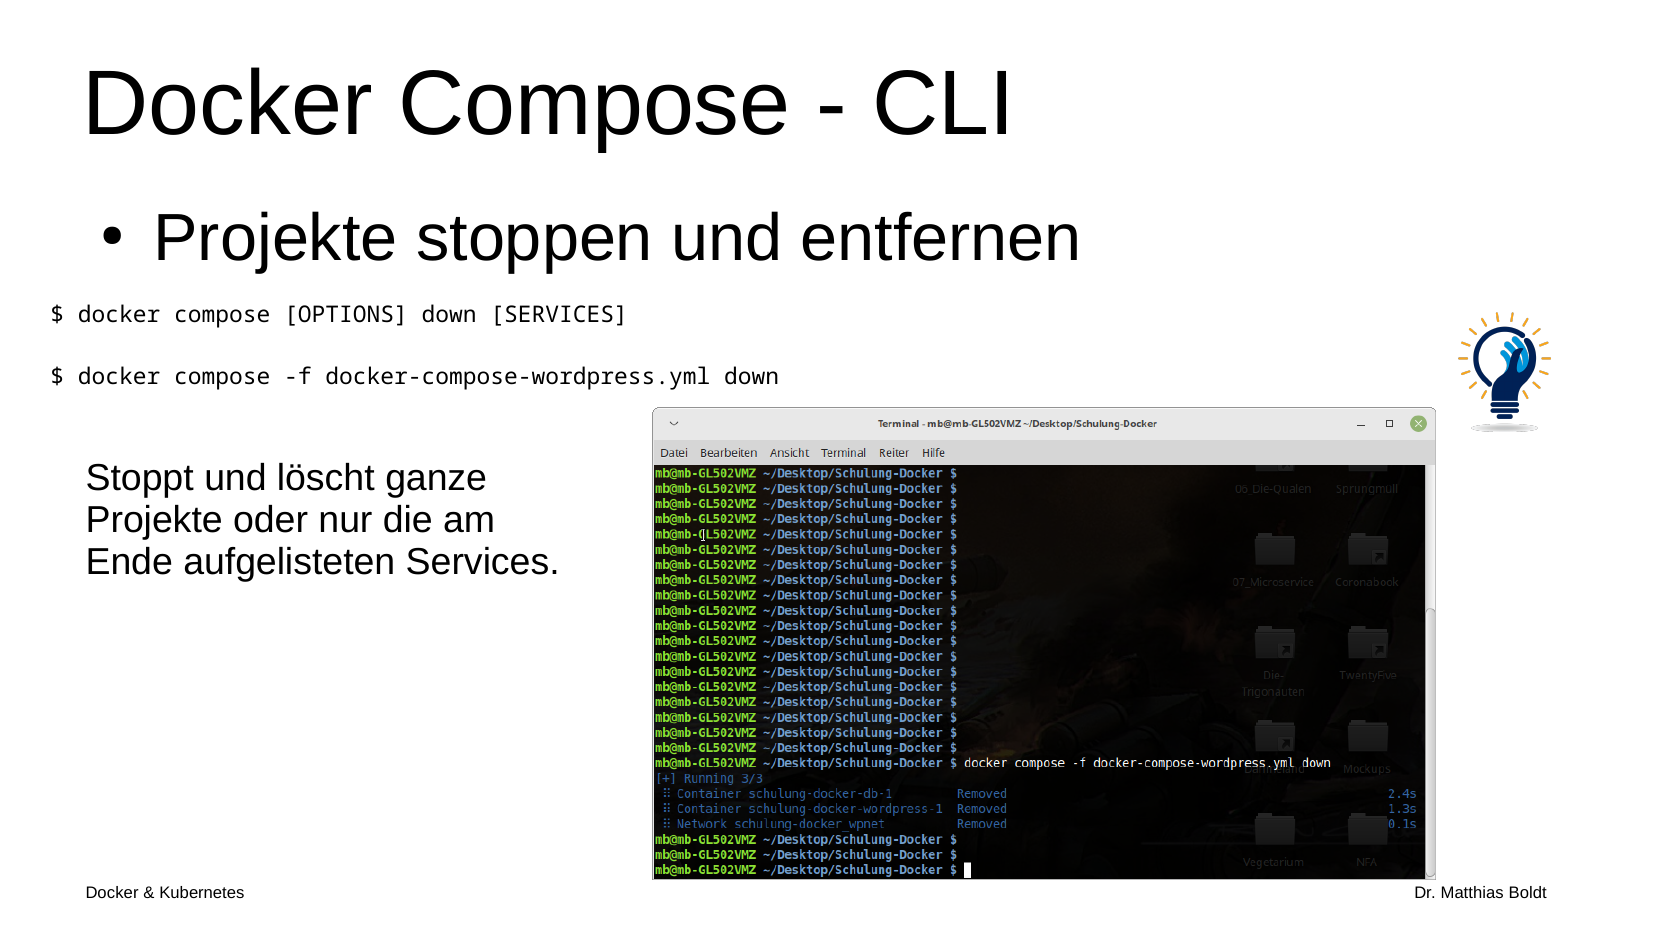

# Docker Compose - CLI
Projekte stoppen und entfernen
$ docker compose [OPTIONS] down [SERVICES]
$ docker compose -f docker-compose-wordpress.yml down
Stoppt und löscht ganze Projekte oder nur die am Ende aufgelisteten Services.
Docker & Kubernetes																Dr. Matthias Boldt